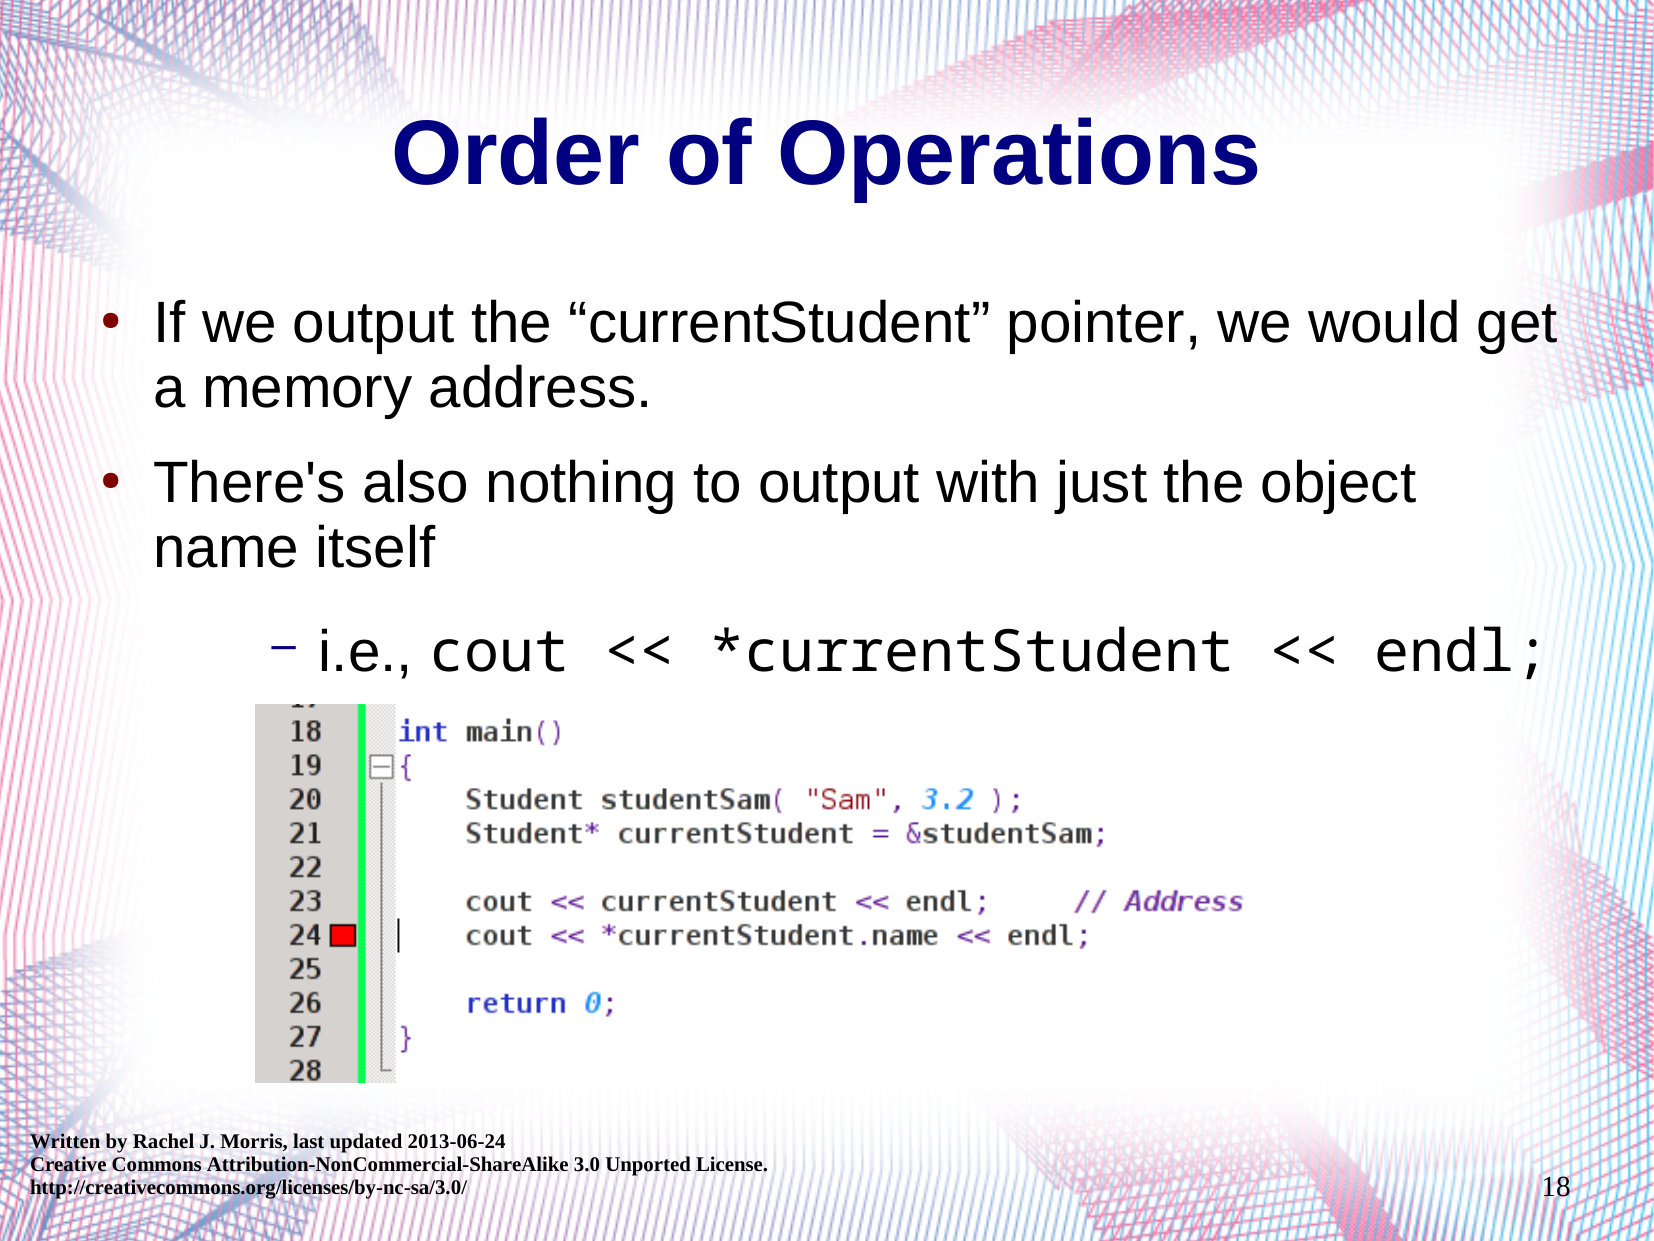

# Order of Operations
If we output the “currentStudent” pointer, we would get a memory address.
There's also nothing to output with just the object name itself
i.e., cout << *currentStudent << endl;
18